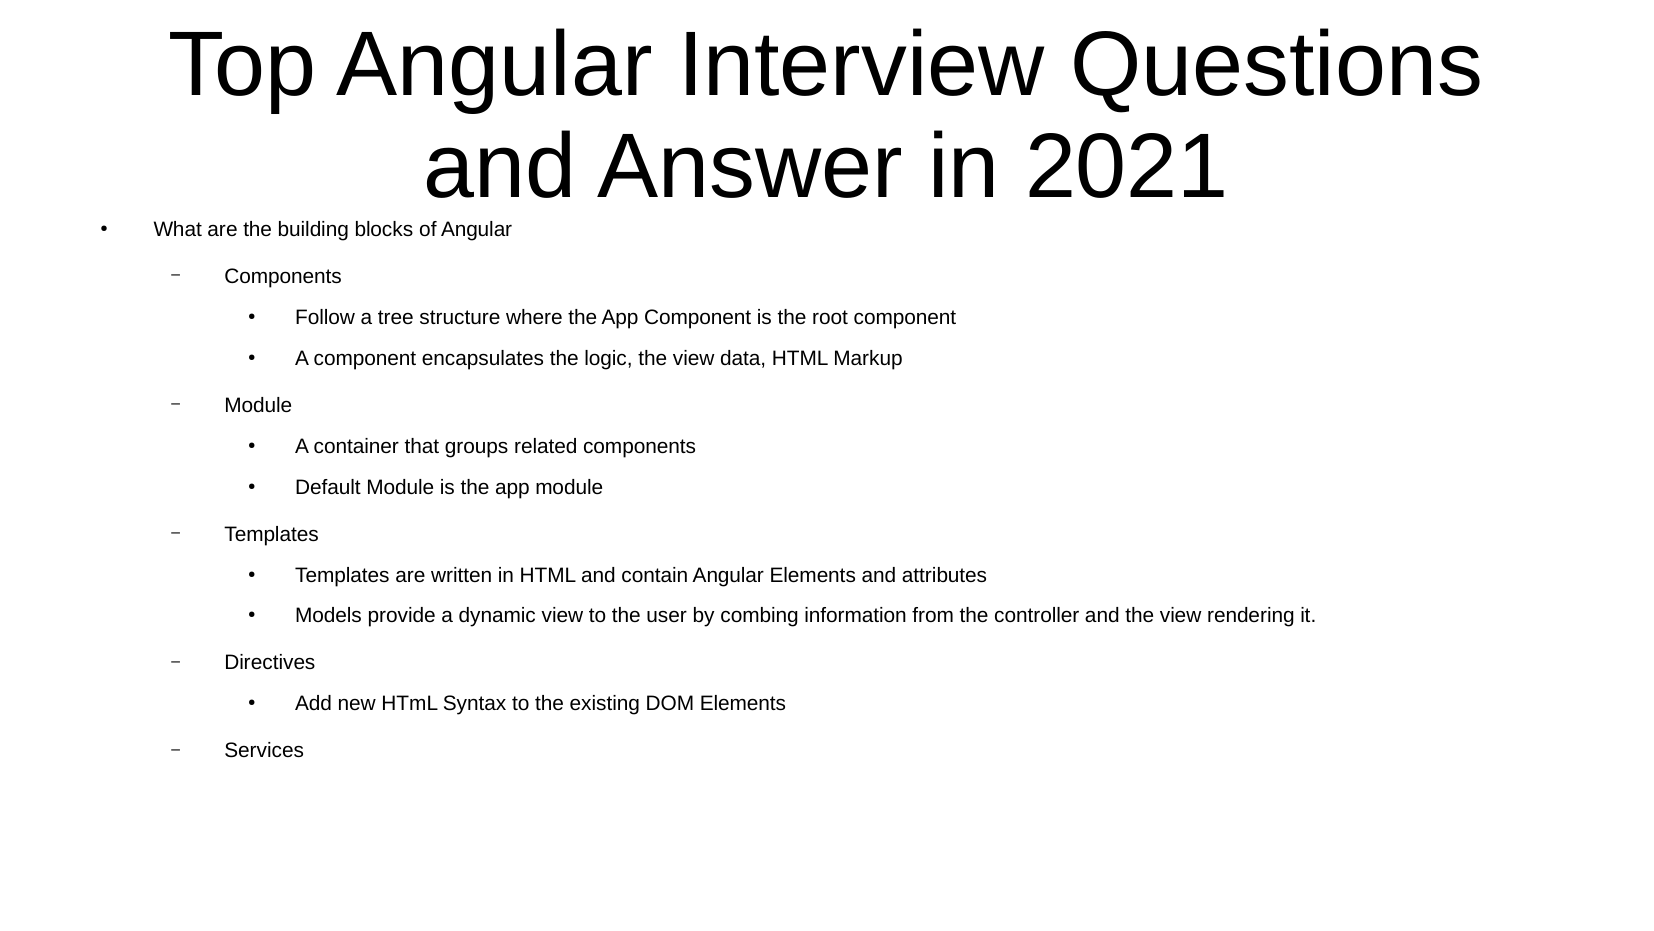

# Top Angular Interview Questions and Answer in 2021
What are the building blocks of Angular
Components
Follow a tree structure where the App Component is the root component
A component encapsulates the logic, the view data, HTML Markup
Module
A container that groups related components
Default Module is the app module
Templates
Templates are written in HTML and contain Angular Elements and attributes
Models provide a dynamic view to the user by combing information from the controller and the view rendering it.
Directives
Add new HTmL Syntax to the existing DOM Elements
Services